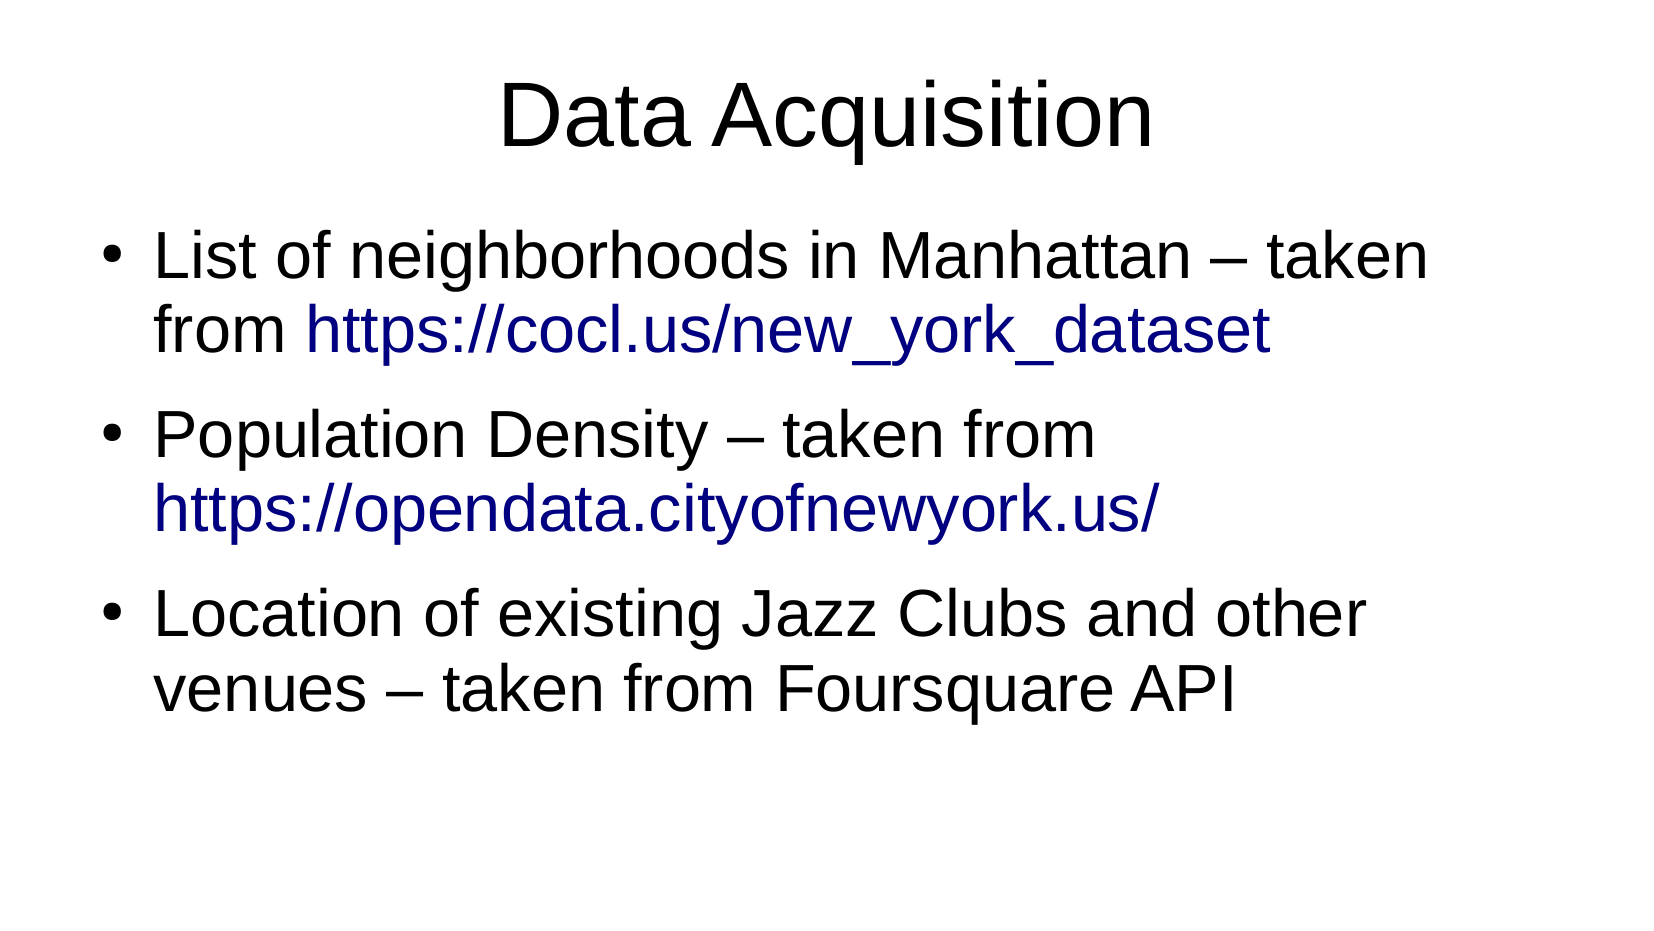

# Data Acquisition
List of neighborhoods in Manhattan – taken from https://cocl.us/new_york_dataset
Population Density – taken from https://opendata.cityofnewyork.us/
Location of existing Jazz Clubs and other venues – taken from Foursquare API